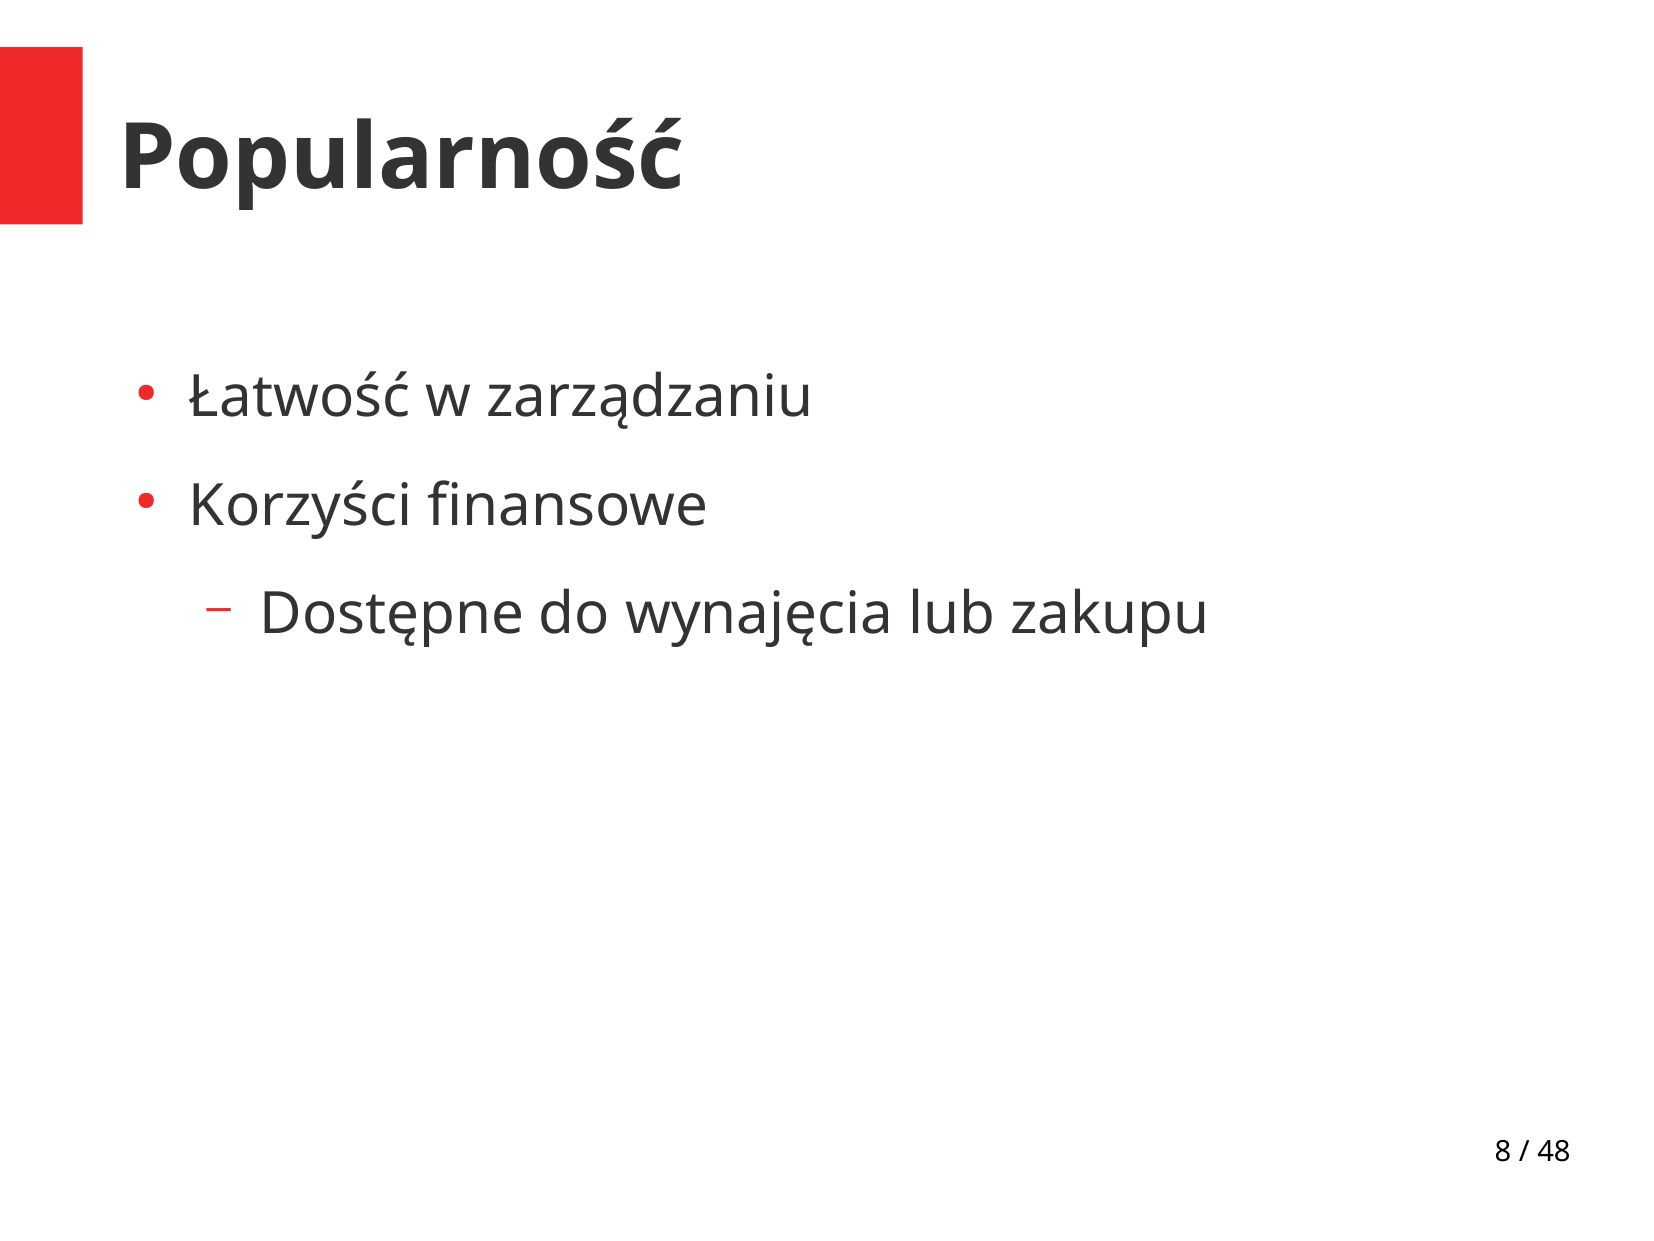

# Popularność
Łatwość w zarządzaniu
Korzyści finansowe
Dostępne do wynajęcia lub zakupu
8